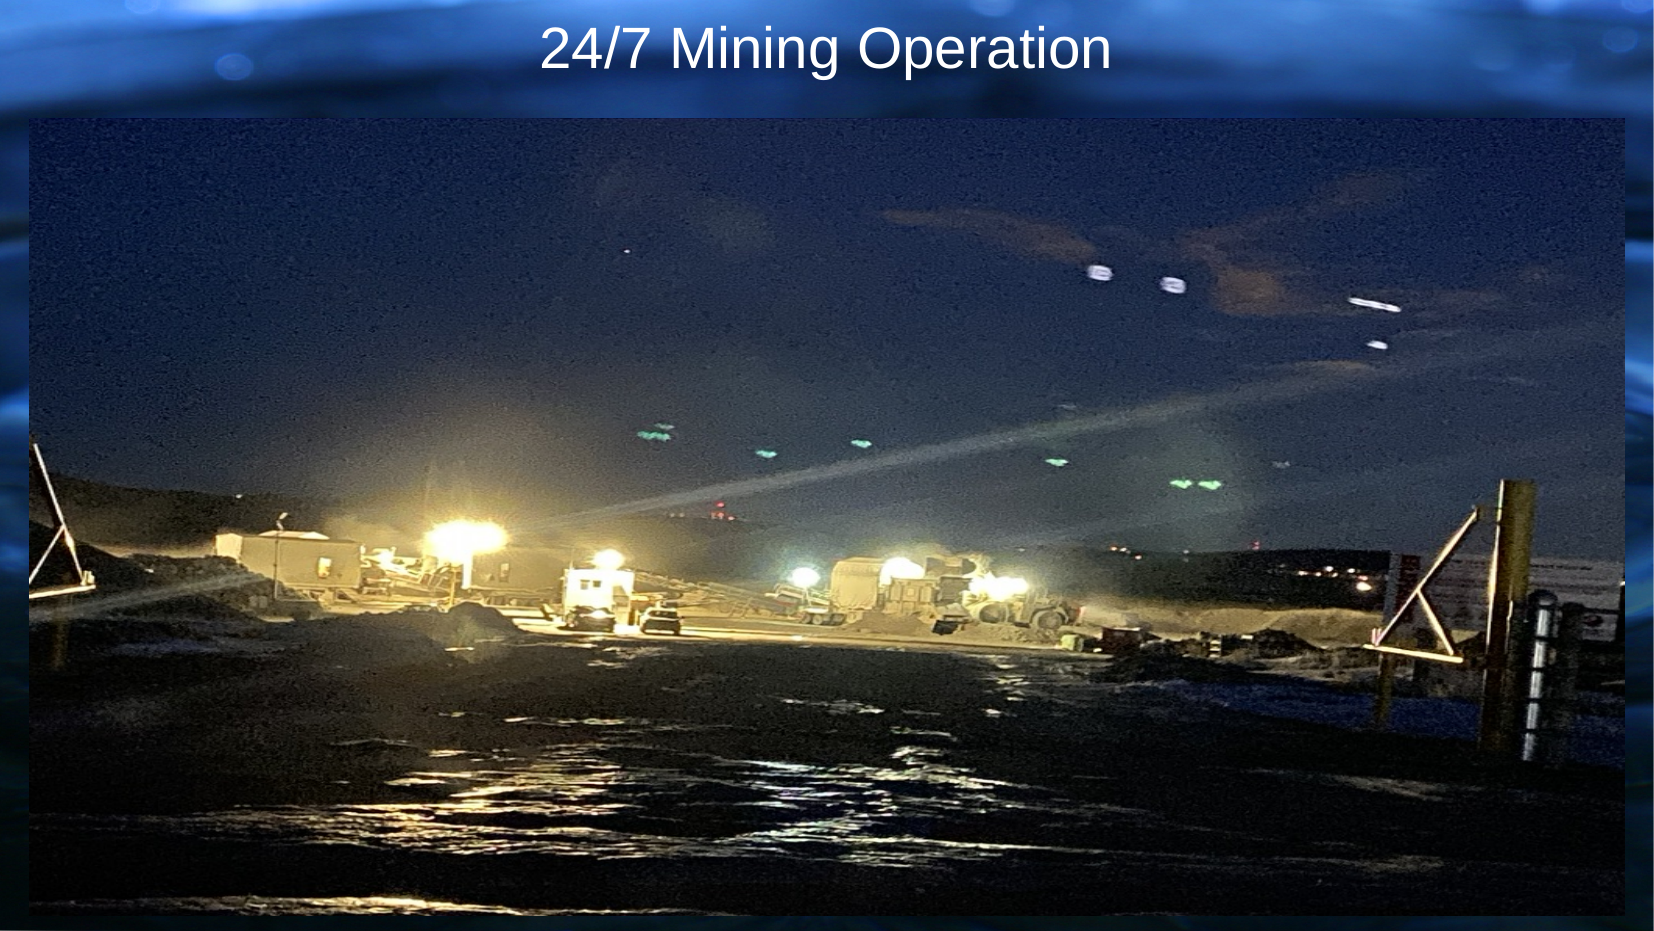

# 24/7 Mining Operation
Aggregate Mines are MINES!
13